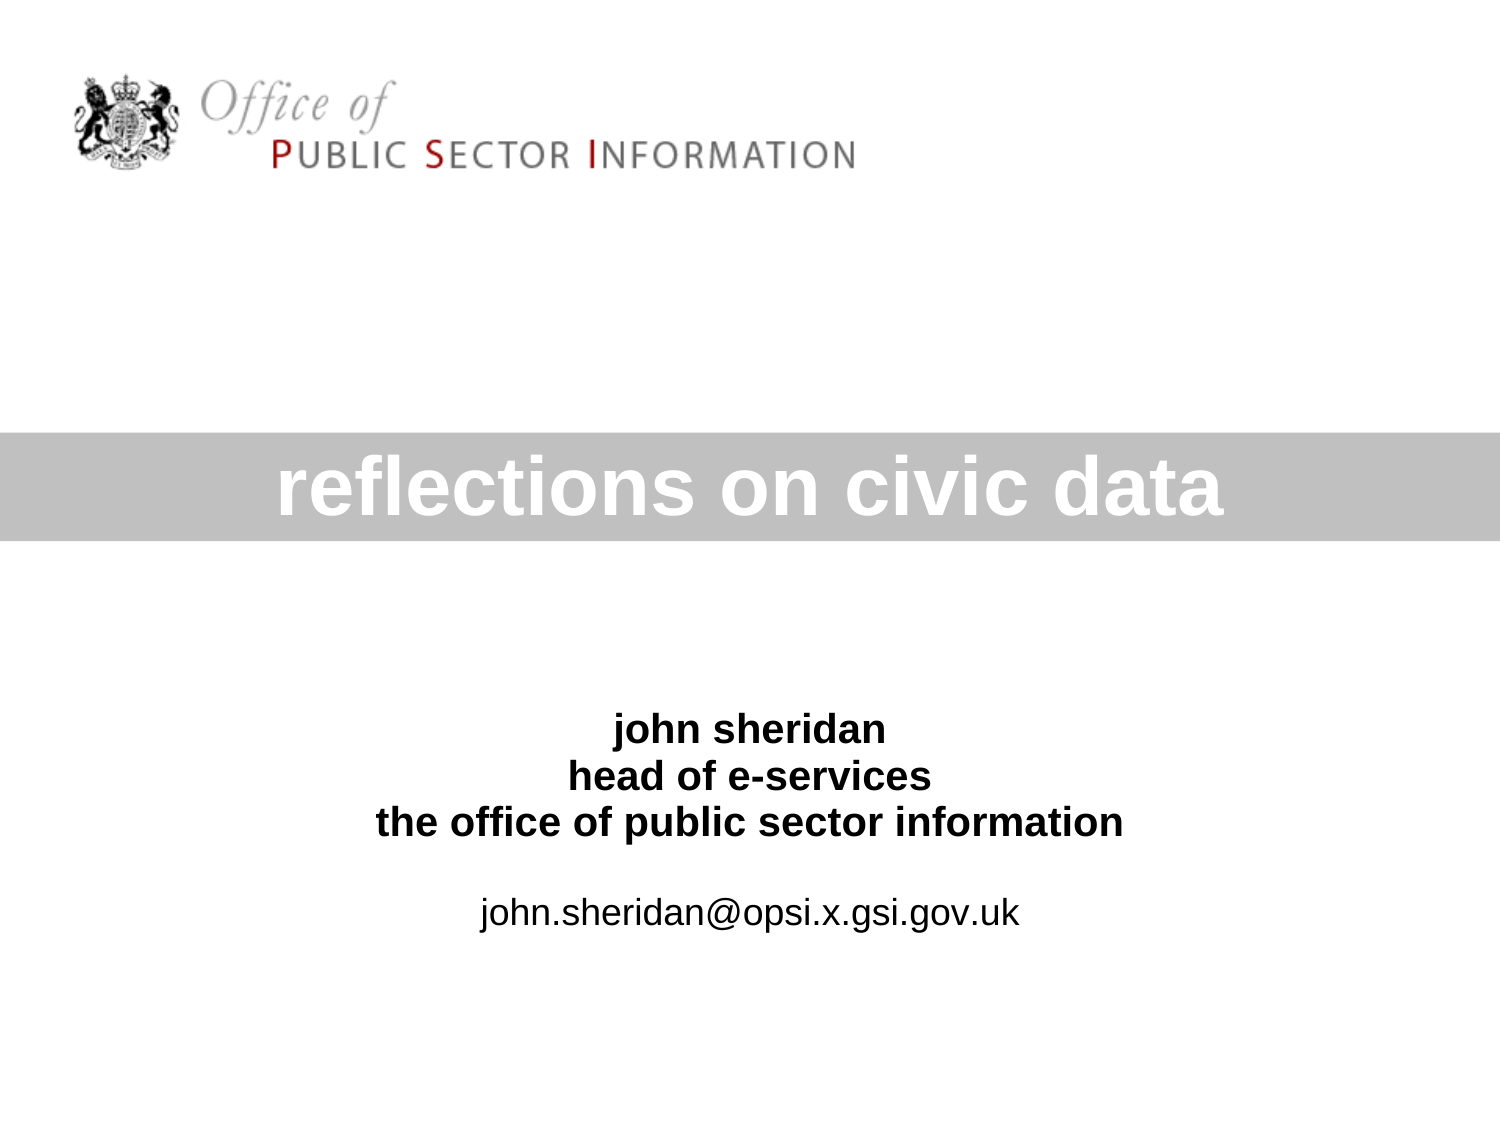

reflections on civic data
john sheridan
head of e-services
the office of public sector information
john.sheridan@opsi.x.gsi.gov.uk